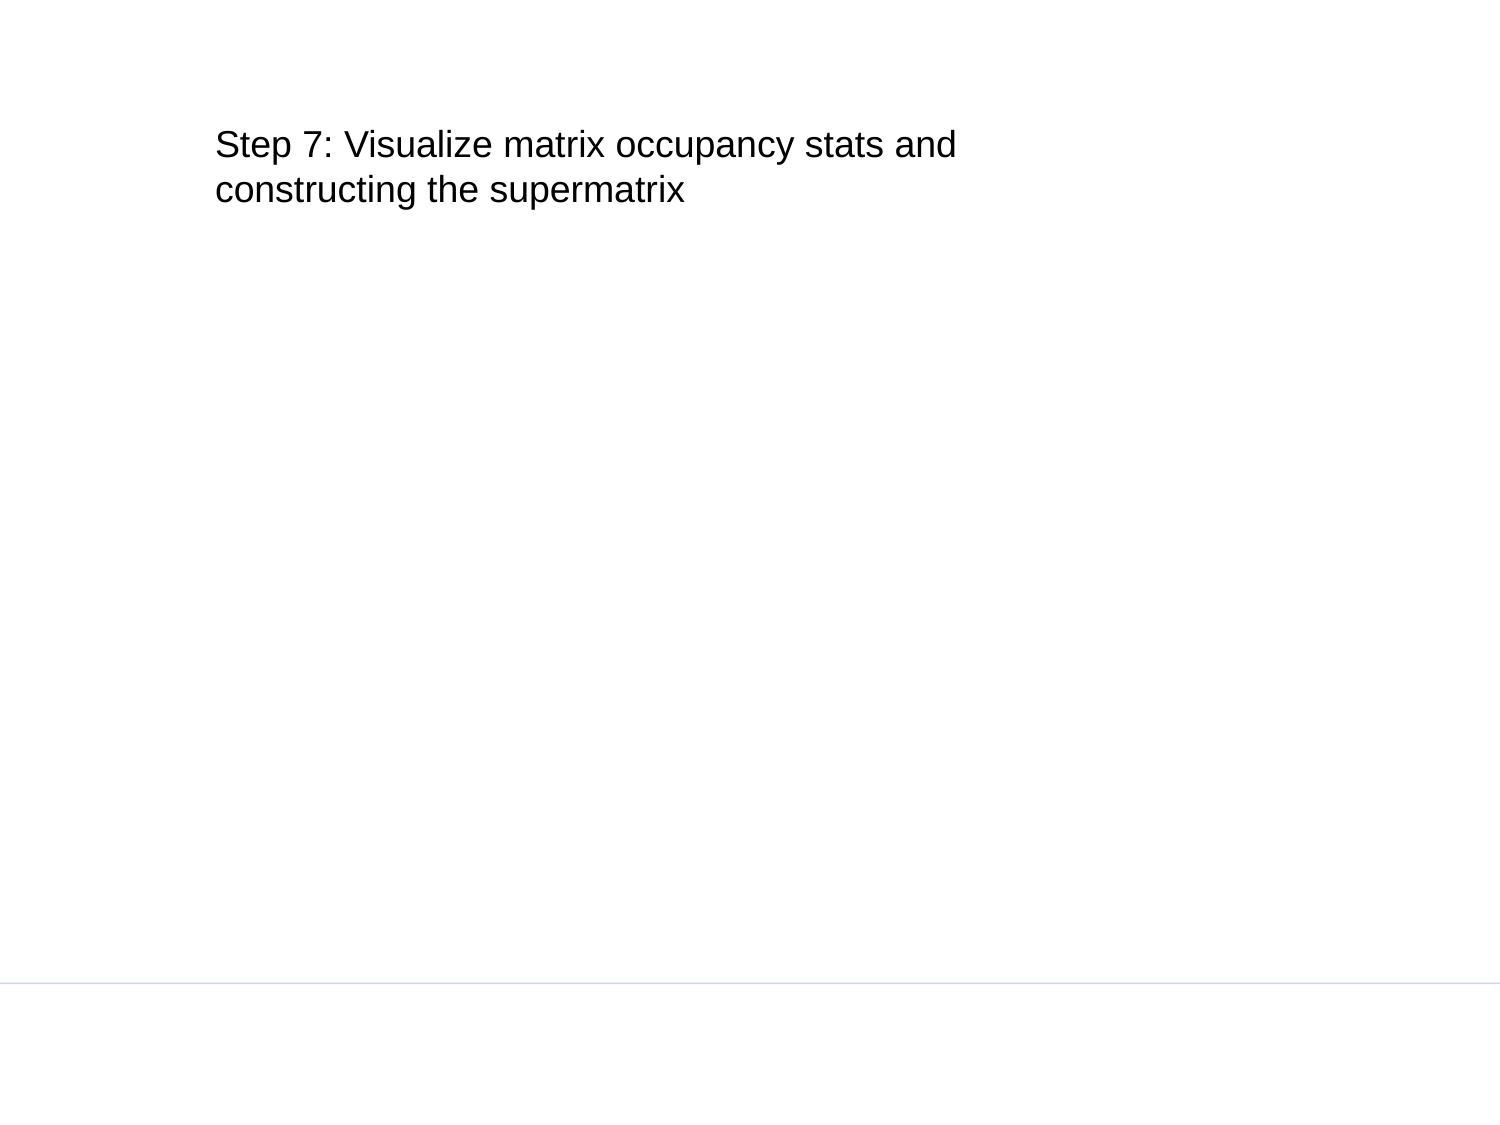

Step 7: Visualize matrix occupancy stats and constructing the supermatrix